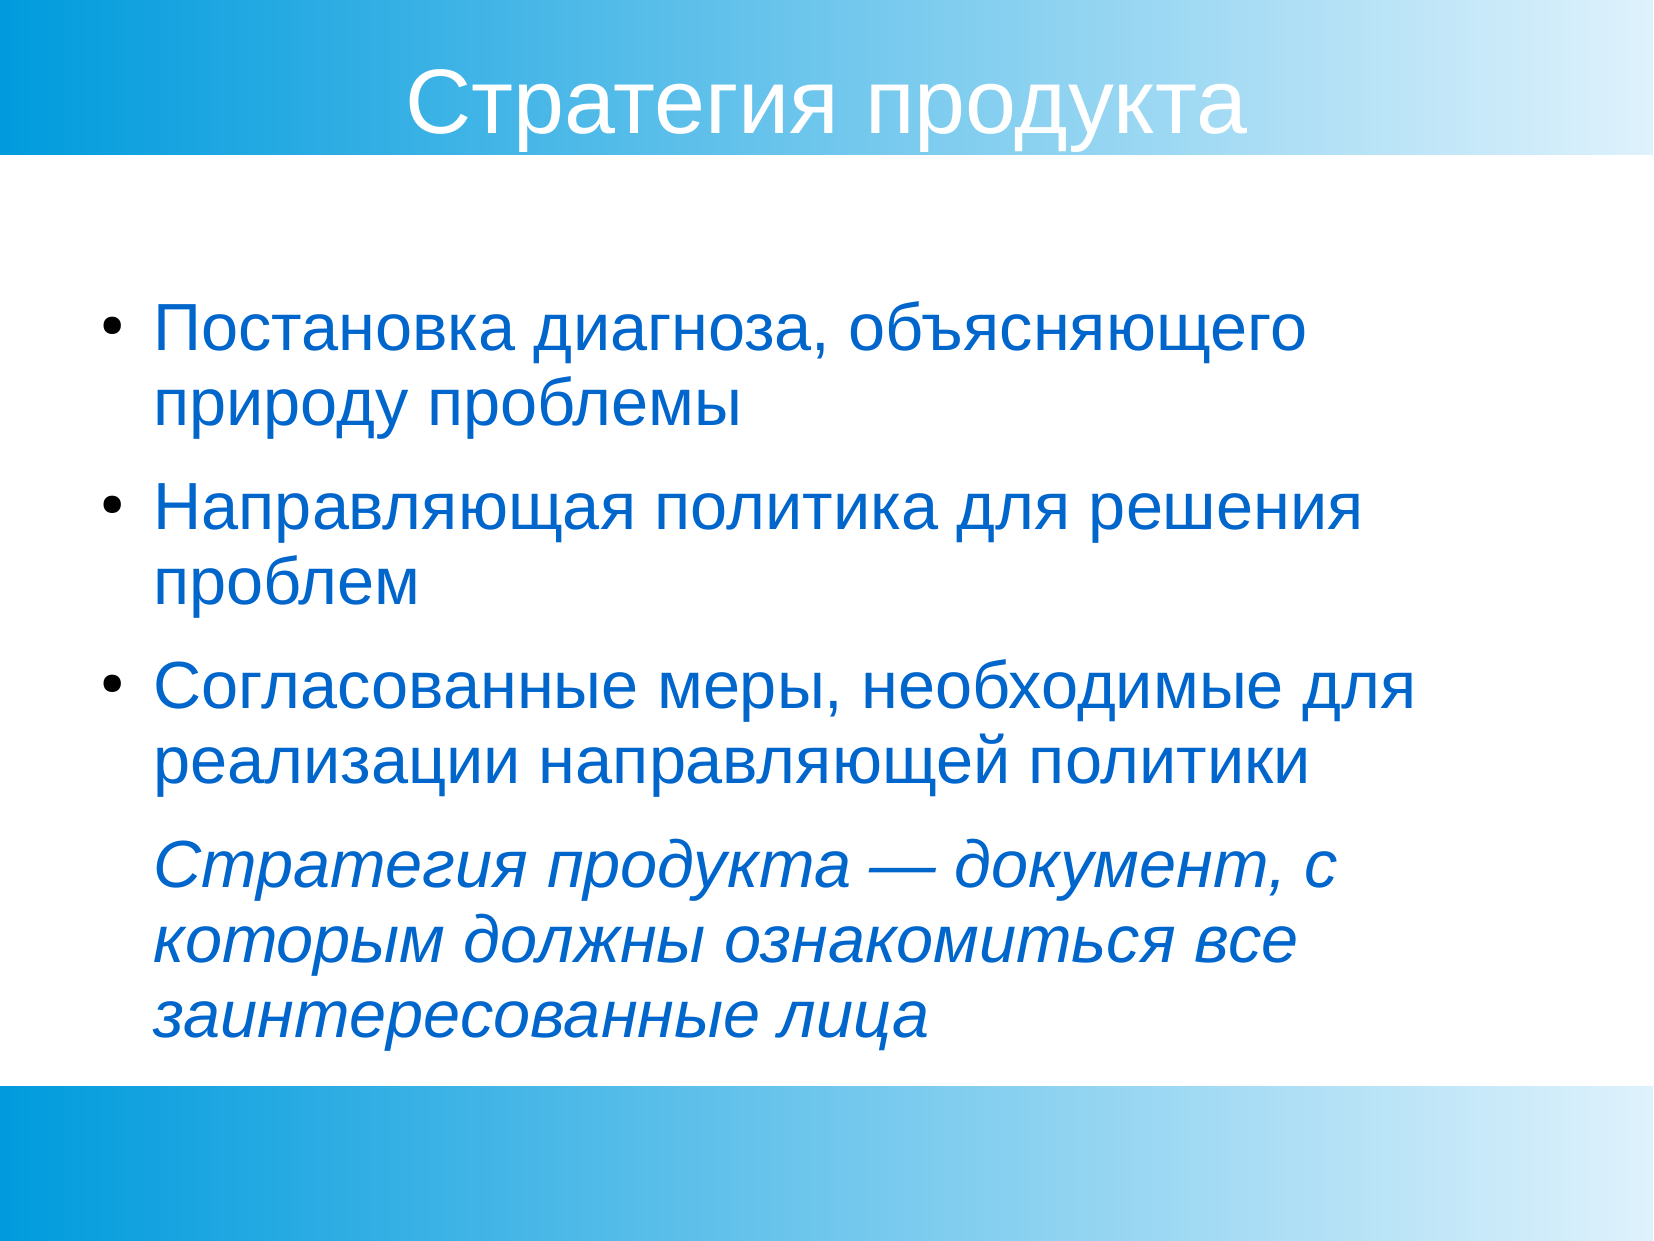

# Стратегия продукта
Постановка диагноза, объясняющего природу проблемы
Направляющая политика для решения проблем
Согласованные меры, необходимые для реализации направляющей политики
Стратегия продукта — документ, с которым должны ознакомиться все заинтересованные лица